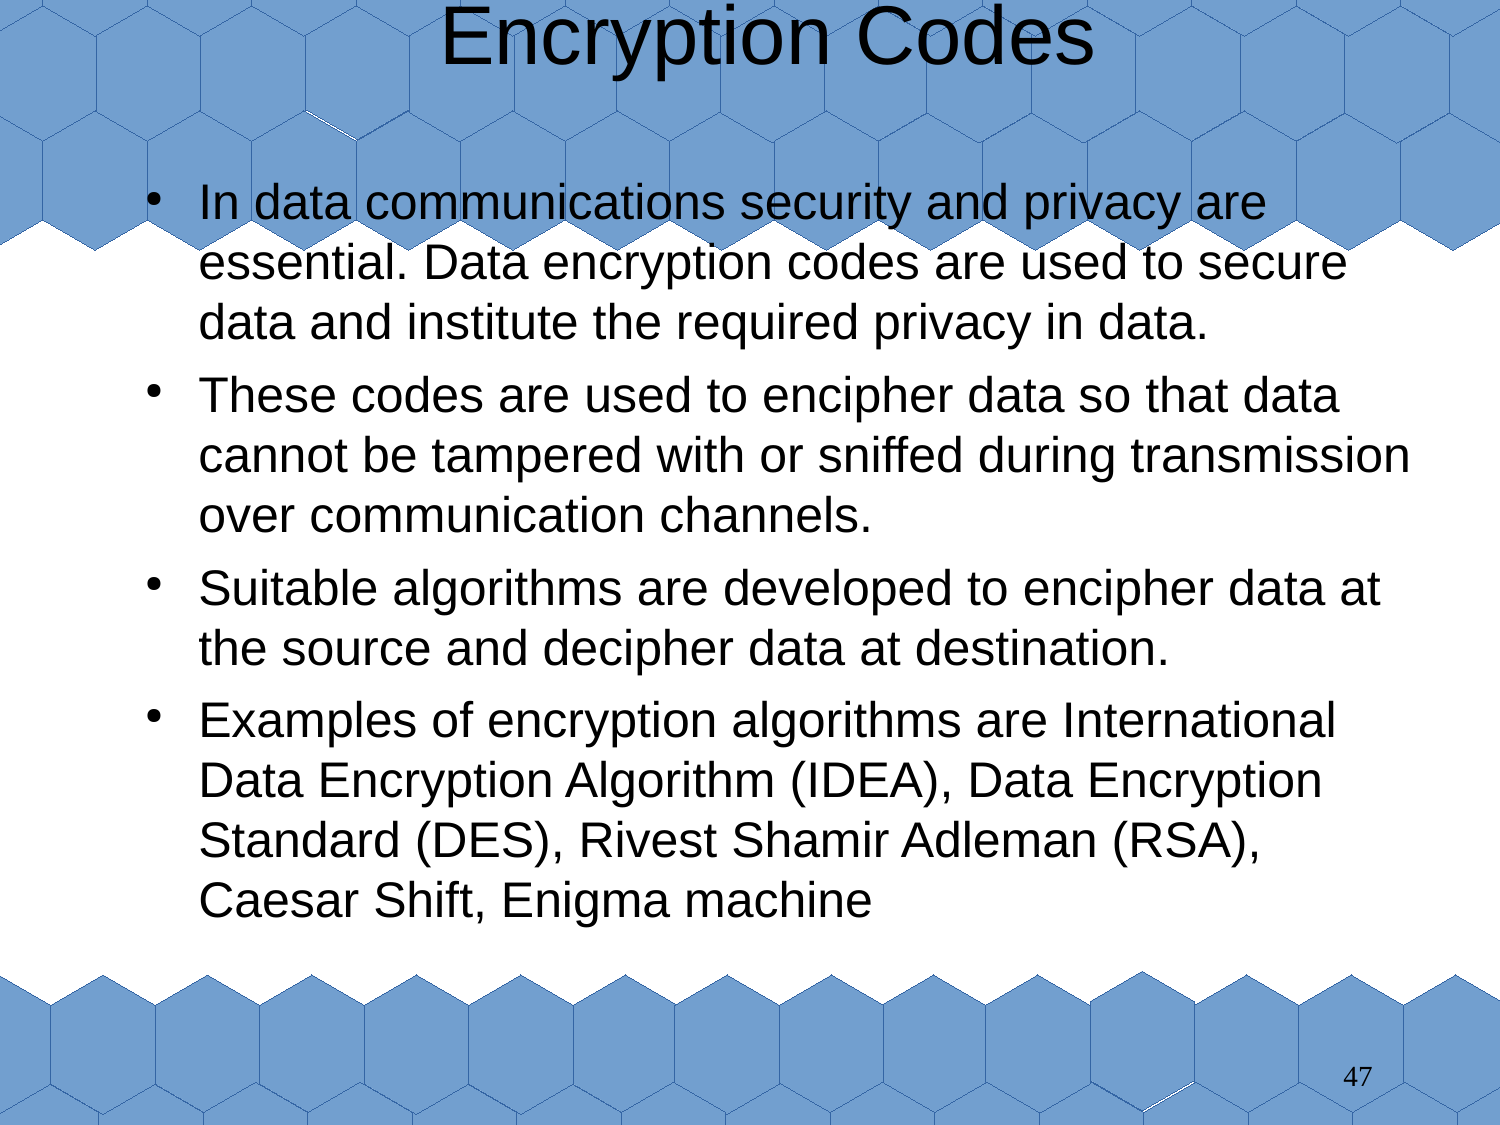

# Encryption Codes
In data communications security and privacy are essential. Data encryption codes are used to secure data and institute the required privacy in data.
These codes are used to encipher data so that data cannot be tampered with or sniffed during transmission over communication channels.
Suitable algorithms are developed to encipher data at the source and decipher data at destination.
Examples of encryption algorithms are International Data Encryption Algorithm (IDEA), Data Encryption Standard (DES), Rivest Shamir Adleman (RSA), Caesar Shift, Enigma machine